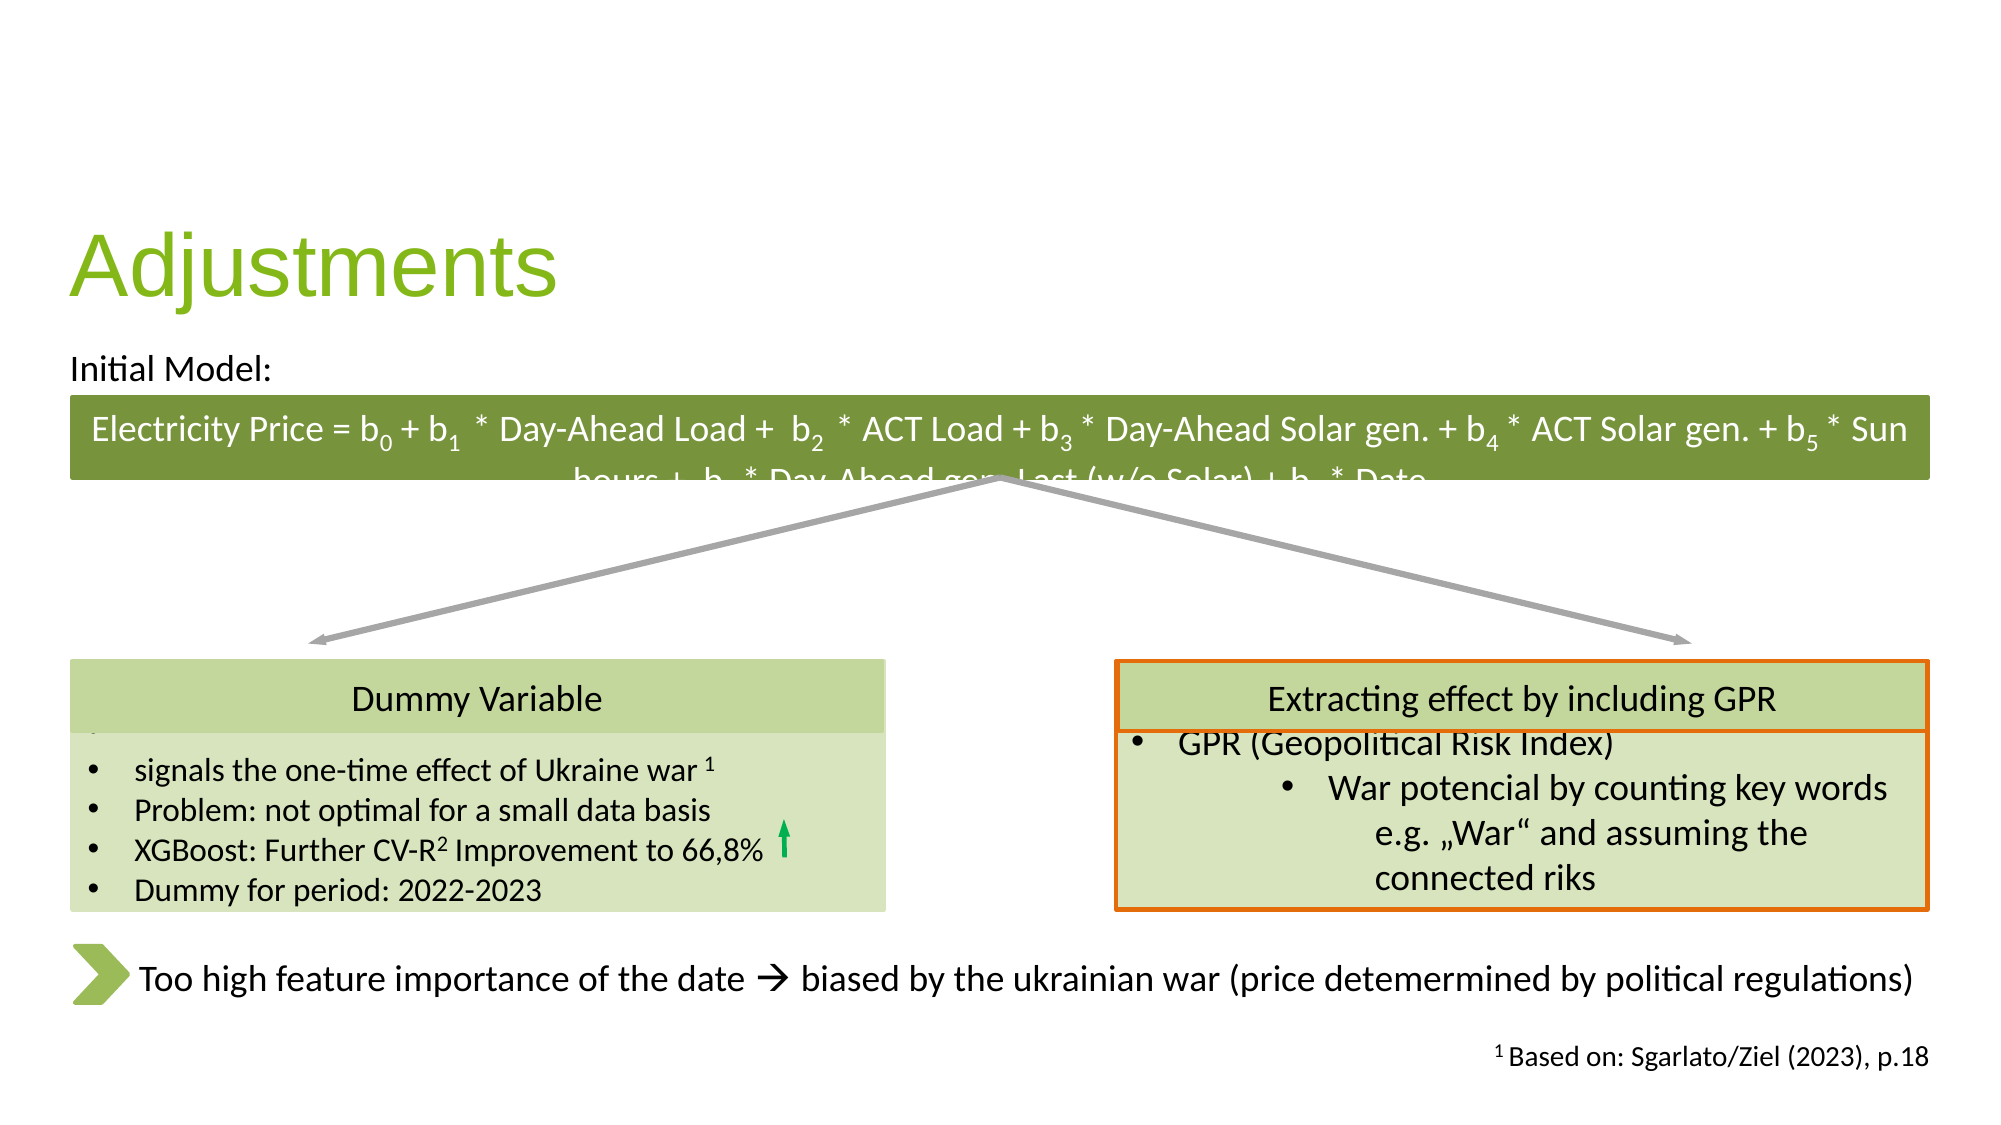

# Adjustments
Initial Model:
Electricity Price = b0 + b1 * Day-Ahead Load + b2 * ACT Load + b3 * Day-Ahead Solar gen. + b4 * ACT Solar gen. + b5 * Sun hours + b7 * Day-Ahead gen. Last (w/o Solar) + b8 * Date
signals the one-time effect of Ukraine war 1
Problem: not optimal for a small data basis
XGBoost: Further CV-R2 Improvement to 66,8%
Dummy for period: 2022-2023
Dummy Variable
GPR (Geopolitical Risk Index)
War potencial by counting key words e.g. „War“ and assuming the connected riks
Extracting effect by including GPR
Too high feature importance of the date  biased by the ukrainian war (price detemermined by political regulations)
1 Based on: Sgarlato/Ziel (2023), p.18